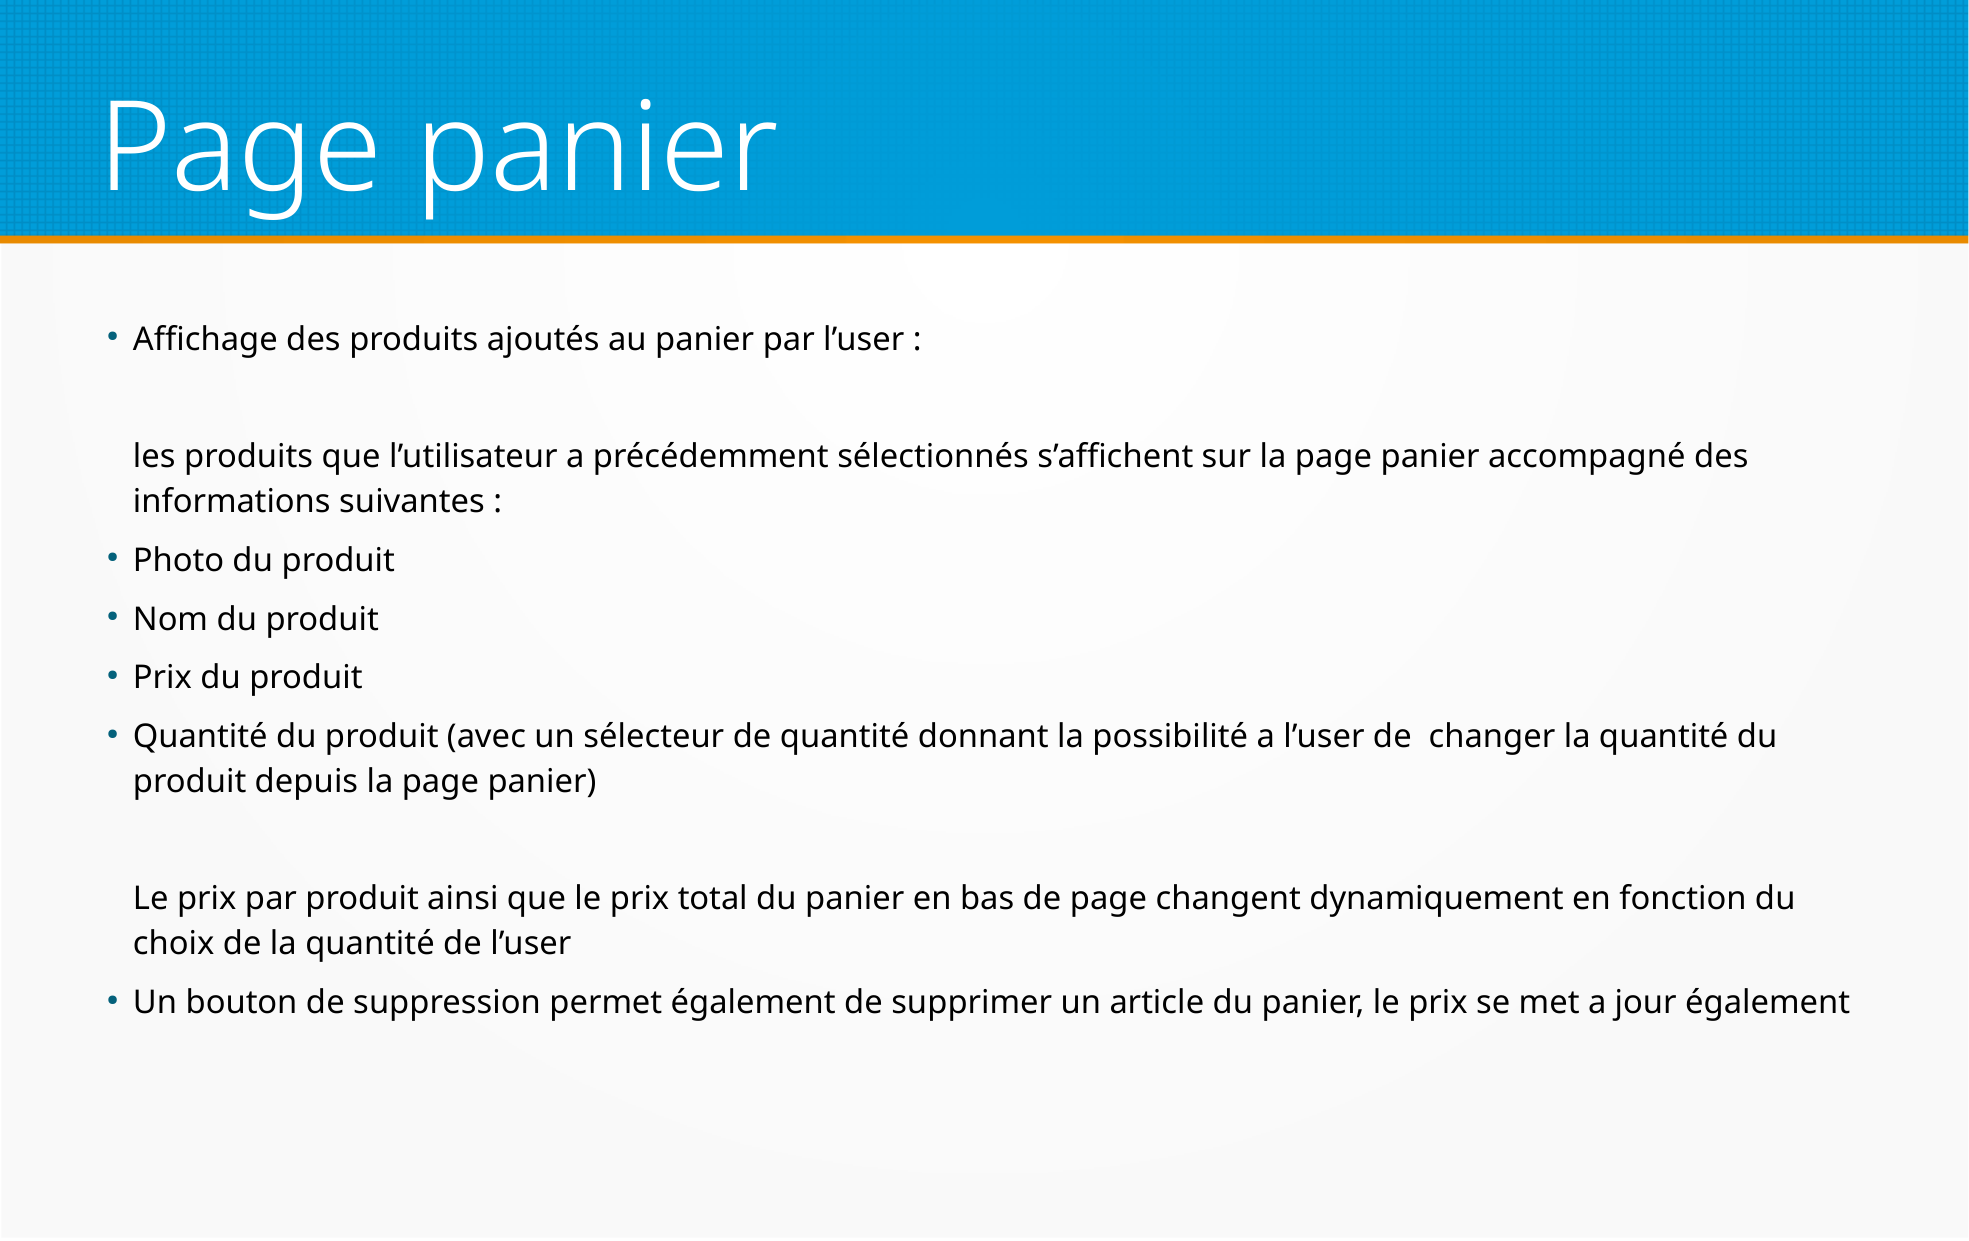

# Page panier
Affichage des produits ajoutés au panier par l’user :
les produits que l’utilisateur a précédemment sélectionnés s’affichent sur la page panier accompagné des informations suivantes :
Photo du produit
Nom du produit
Prix du produit
Quantité du produit (avec un sélecteur de quantité donnant la possibilité a l’user de changer la quantité du produit depuis la page panier)
Le prix par produit ainsi que le prix total du panier en bas de page changent dynamiquement en fonction du choix de la quantité de l’user
Un bouton de suppression permet également de supprimer un article du panier, le prix se met a jour également